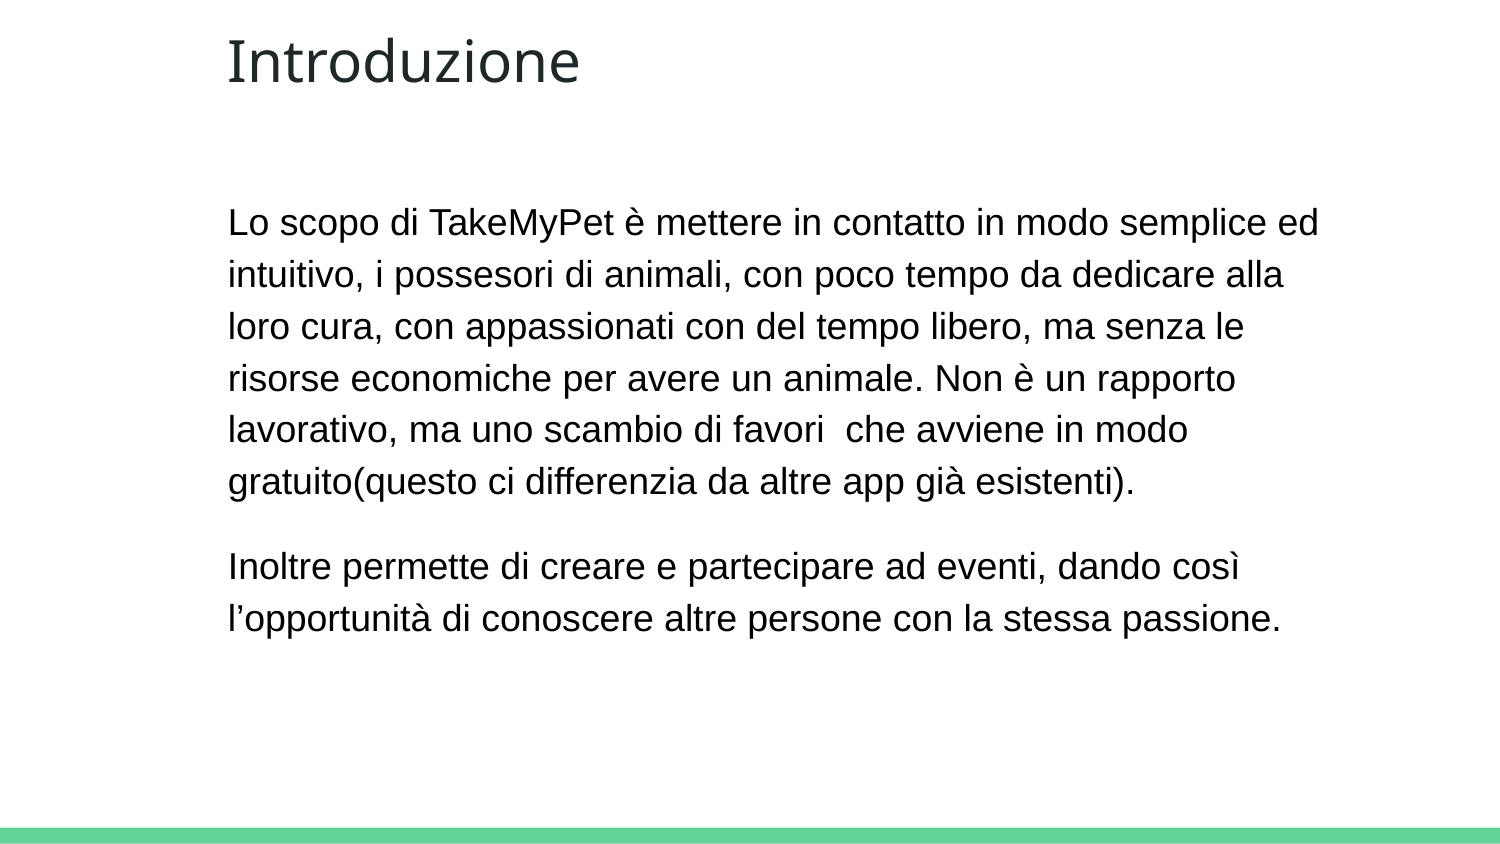

# Introduzione
Lo scopo di TakeMyPet è mettere in contatto in modo semplice ed intuitivo, i possesori di animali, con poco tempo da dedicare alla loro cura, con appassionati con del tempo libero, ma senza le risorse economiche per avere un animale. Non è un rapporto lavorativo, ma uno scambio di favori che avviene in modo gratuito(questo ci differenzia da altre app già esistenti).
Inoltre permette di creare e partecipare ad eventi, dando così l’opportunità di conoscere altre persone con la stessa passione.